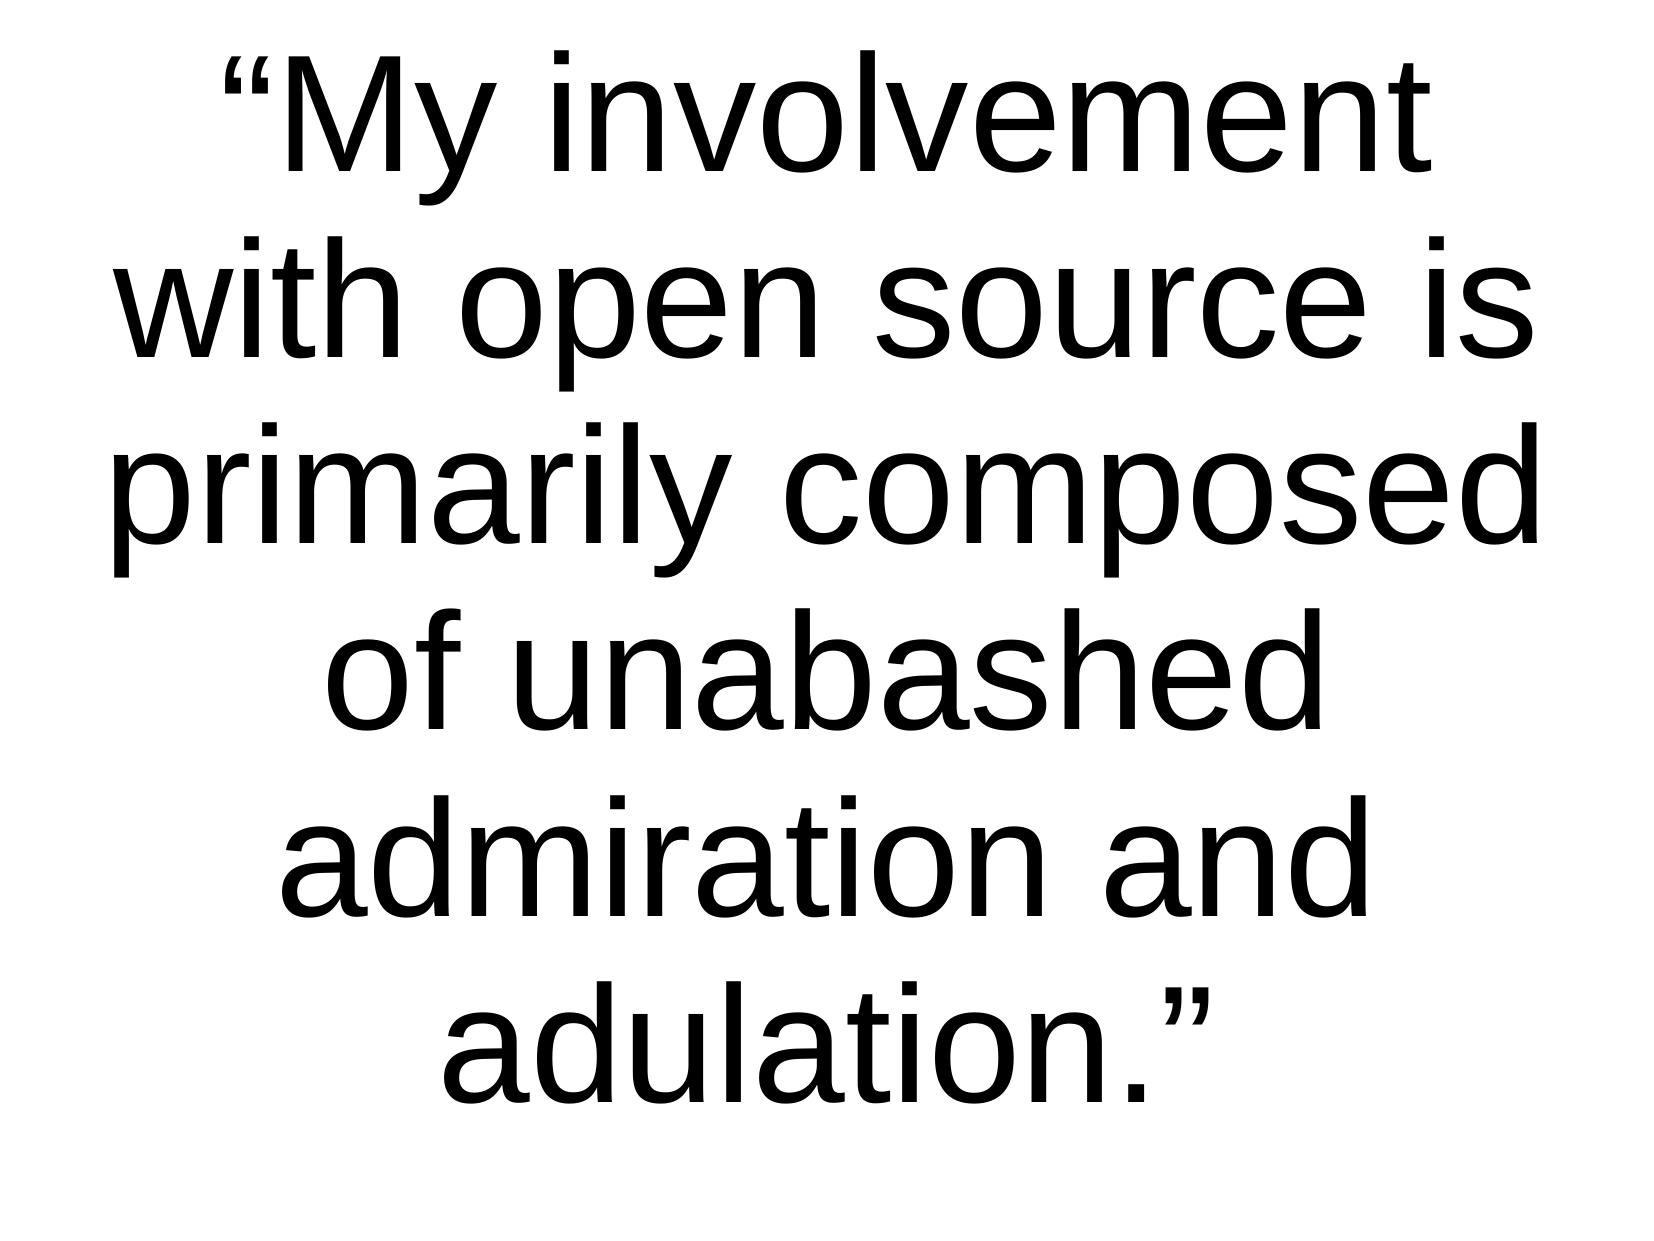

# “My involvement with open source is primarily composed of unabashed admiration and adulation.”